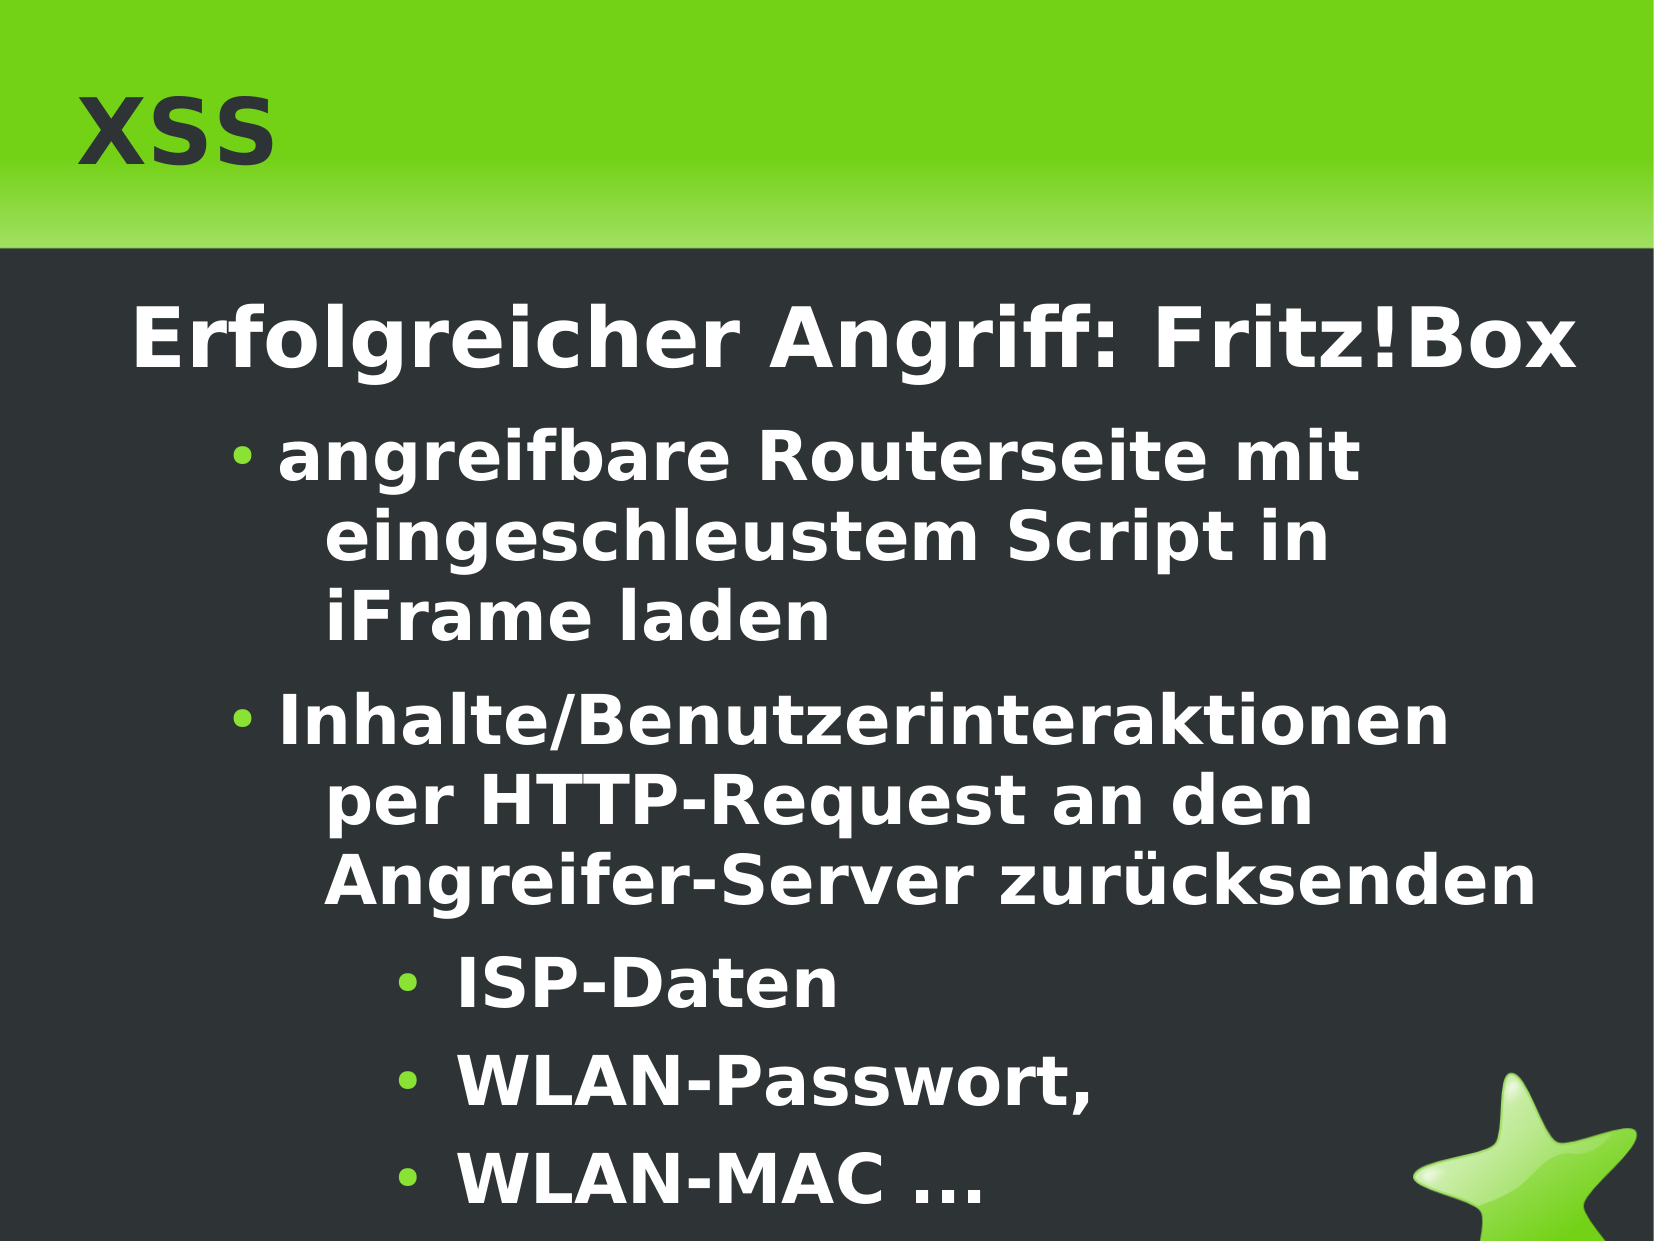

# XSS
Erfolgreicher Angriff: Fritz!Box
angreifbare Routerseite mit eingeschleustem Script in iFrame laden
Inhalte/Benutzerinteraktionen per HTTP-Request an den Angreifer-Server zurücksenden
 ISP-Daten
 WLAN-Passwort,
 WLAN-MAC ...